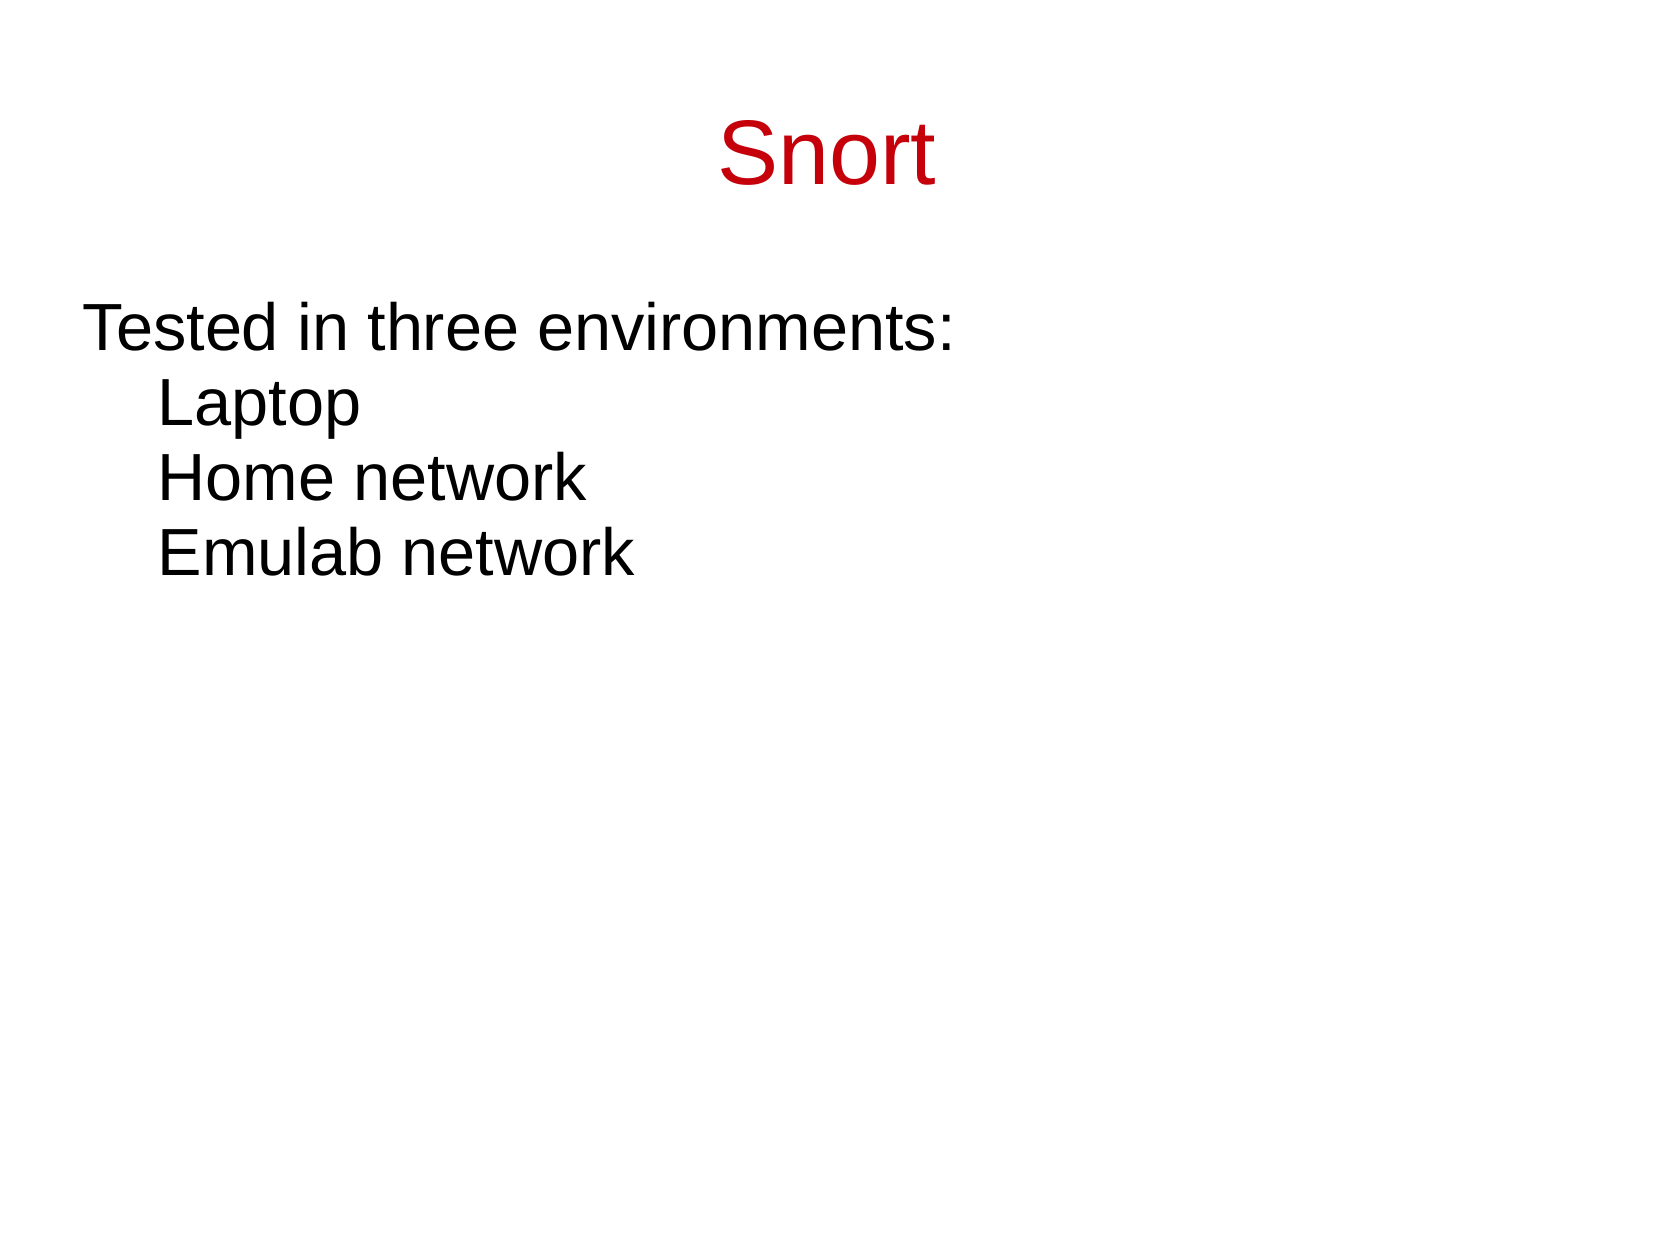

# Snort
Tested in three environments:
	Laptop
	Home network
	Emulab network